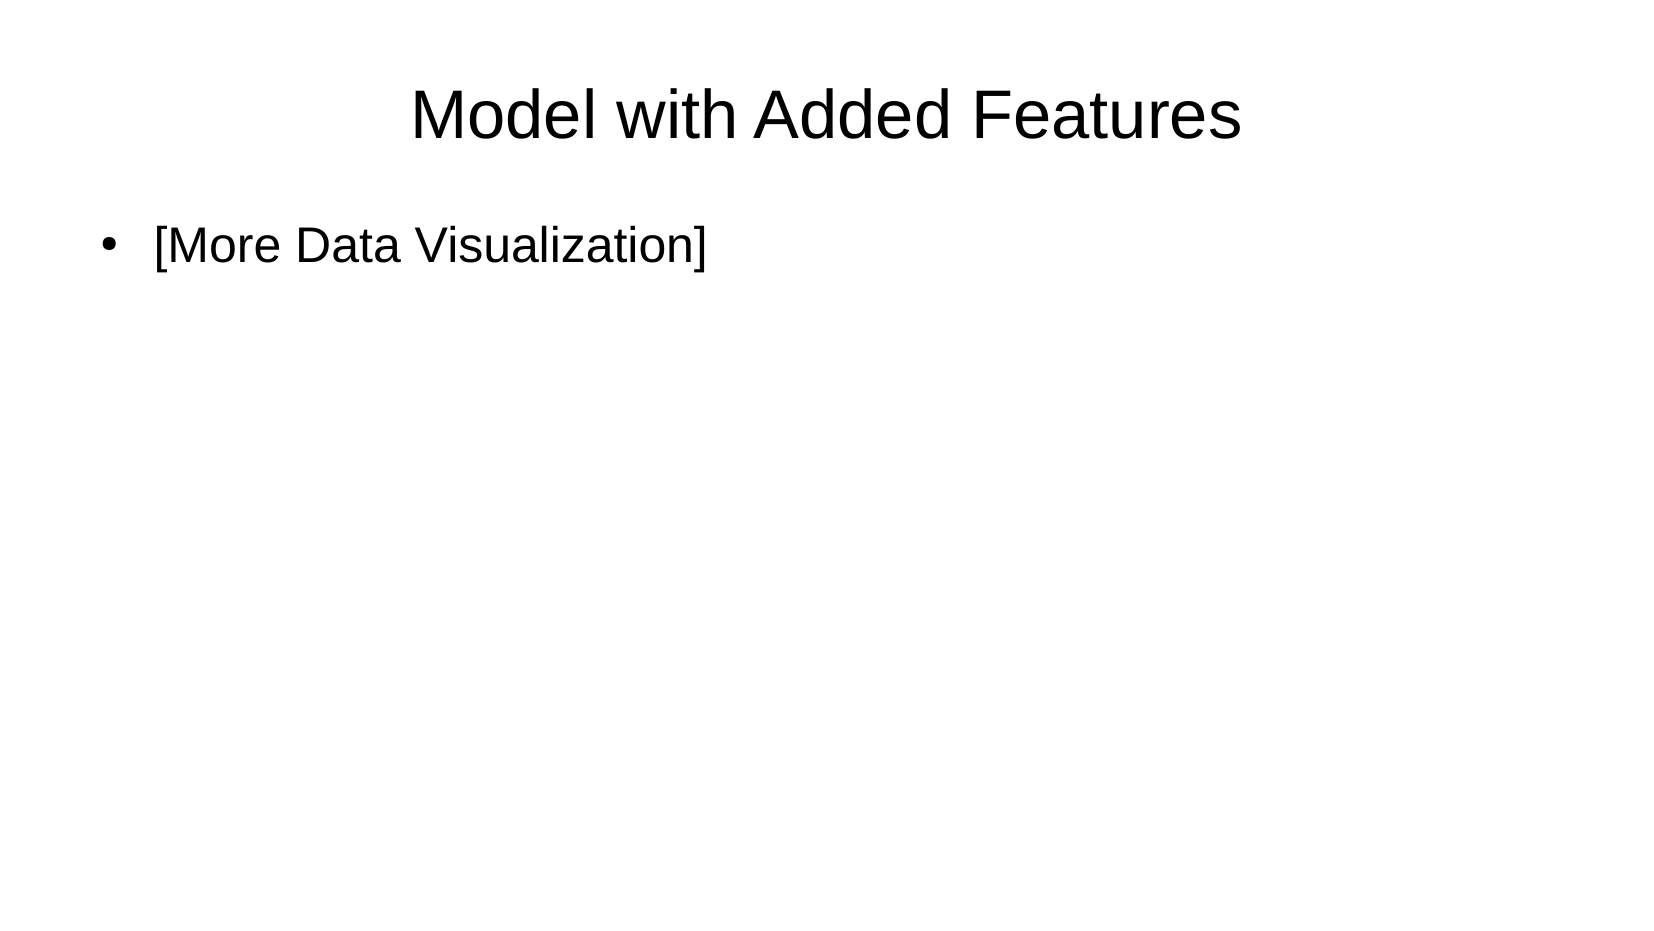

# Model with Added Features
[More Data Visualization]